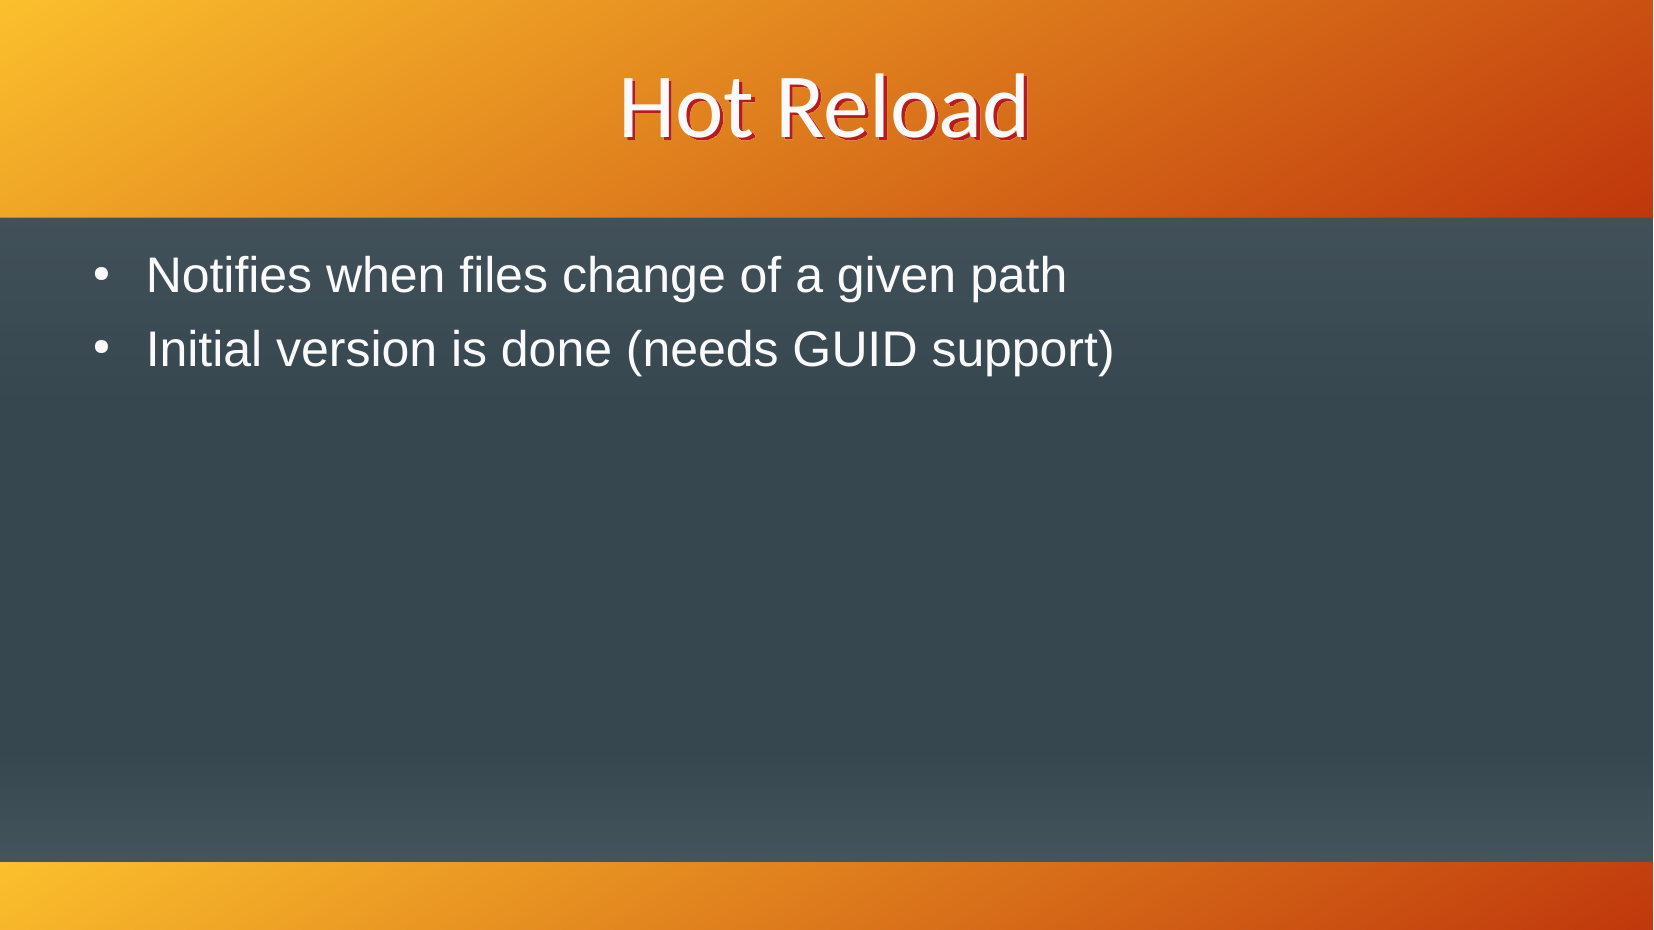

# Hot Reload
Notifies when files change of a given path
Initial version is done (needs GUID support)